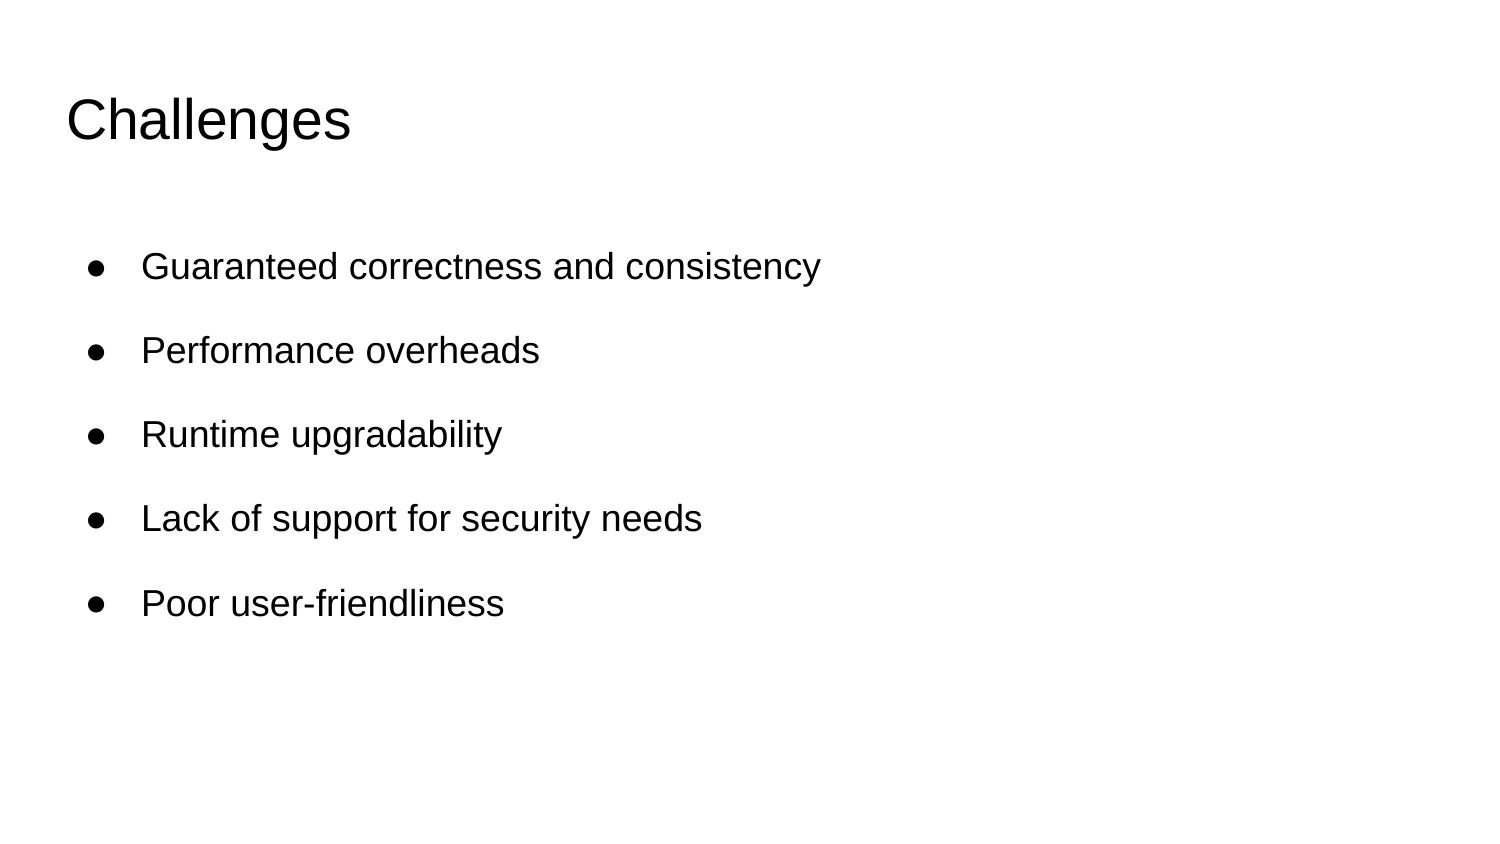

# Challenges
Guaranteed correctness and consistency
Performance overheads
Runtime upgradability
Lack of support for security needs
Poor user-friendliness